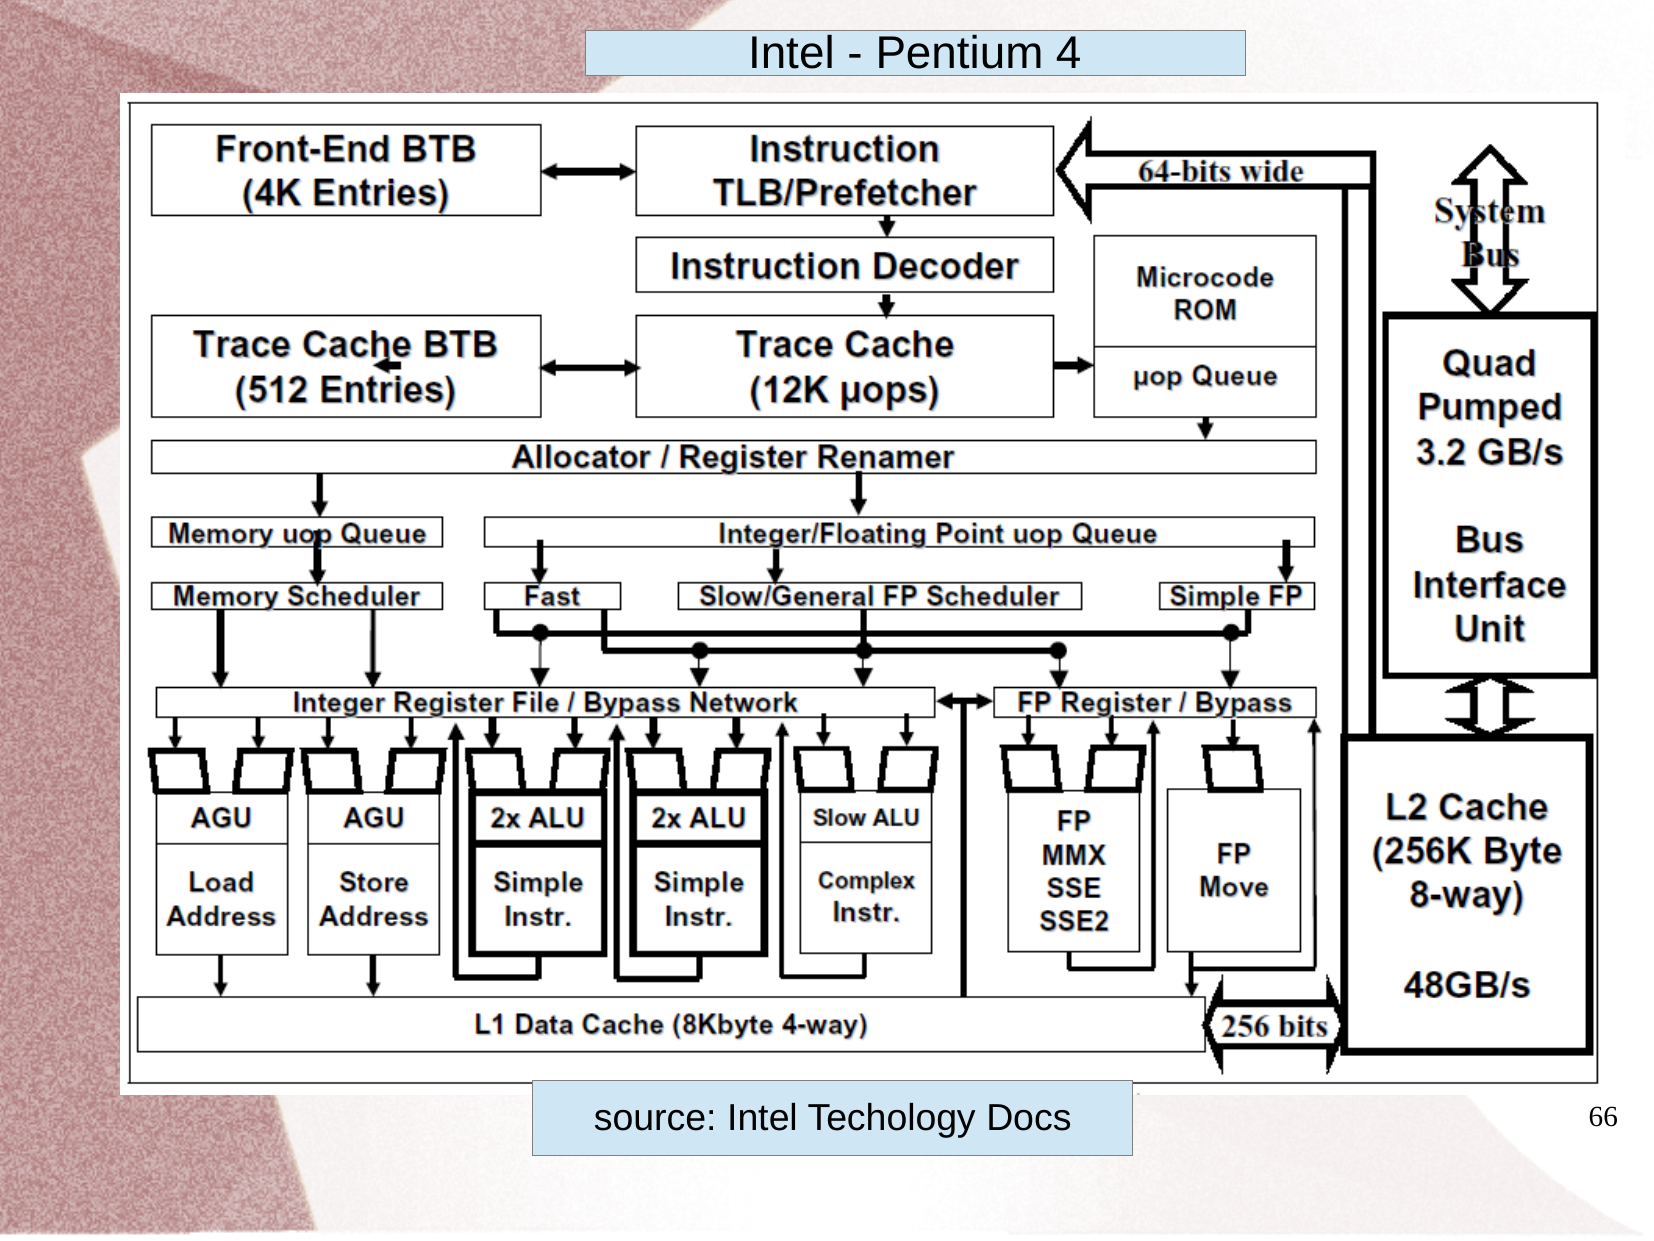

Intel - Pentium 4
#
source: Intel Techology Docs
66